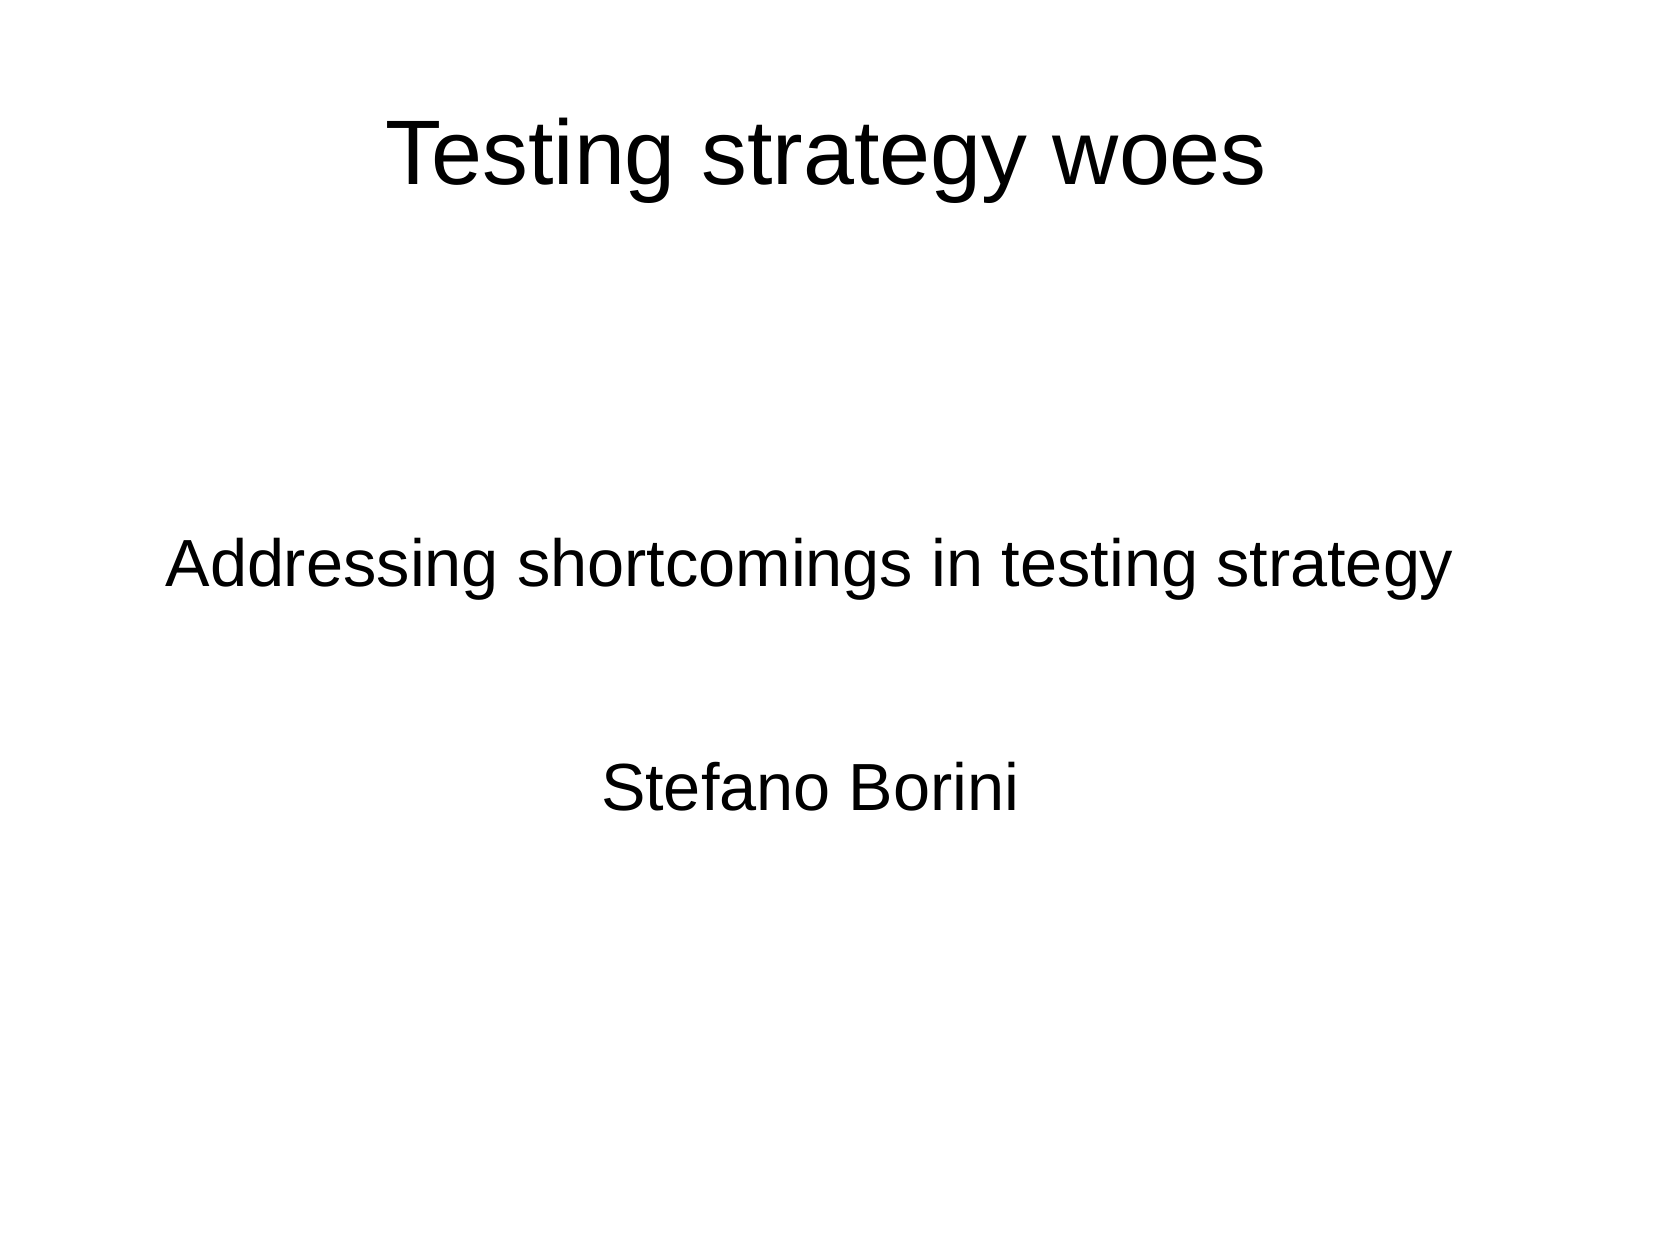

# Testing strategy woes
Addressing shortcomings in testing strategy
Stefano Borini